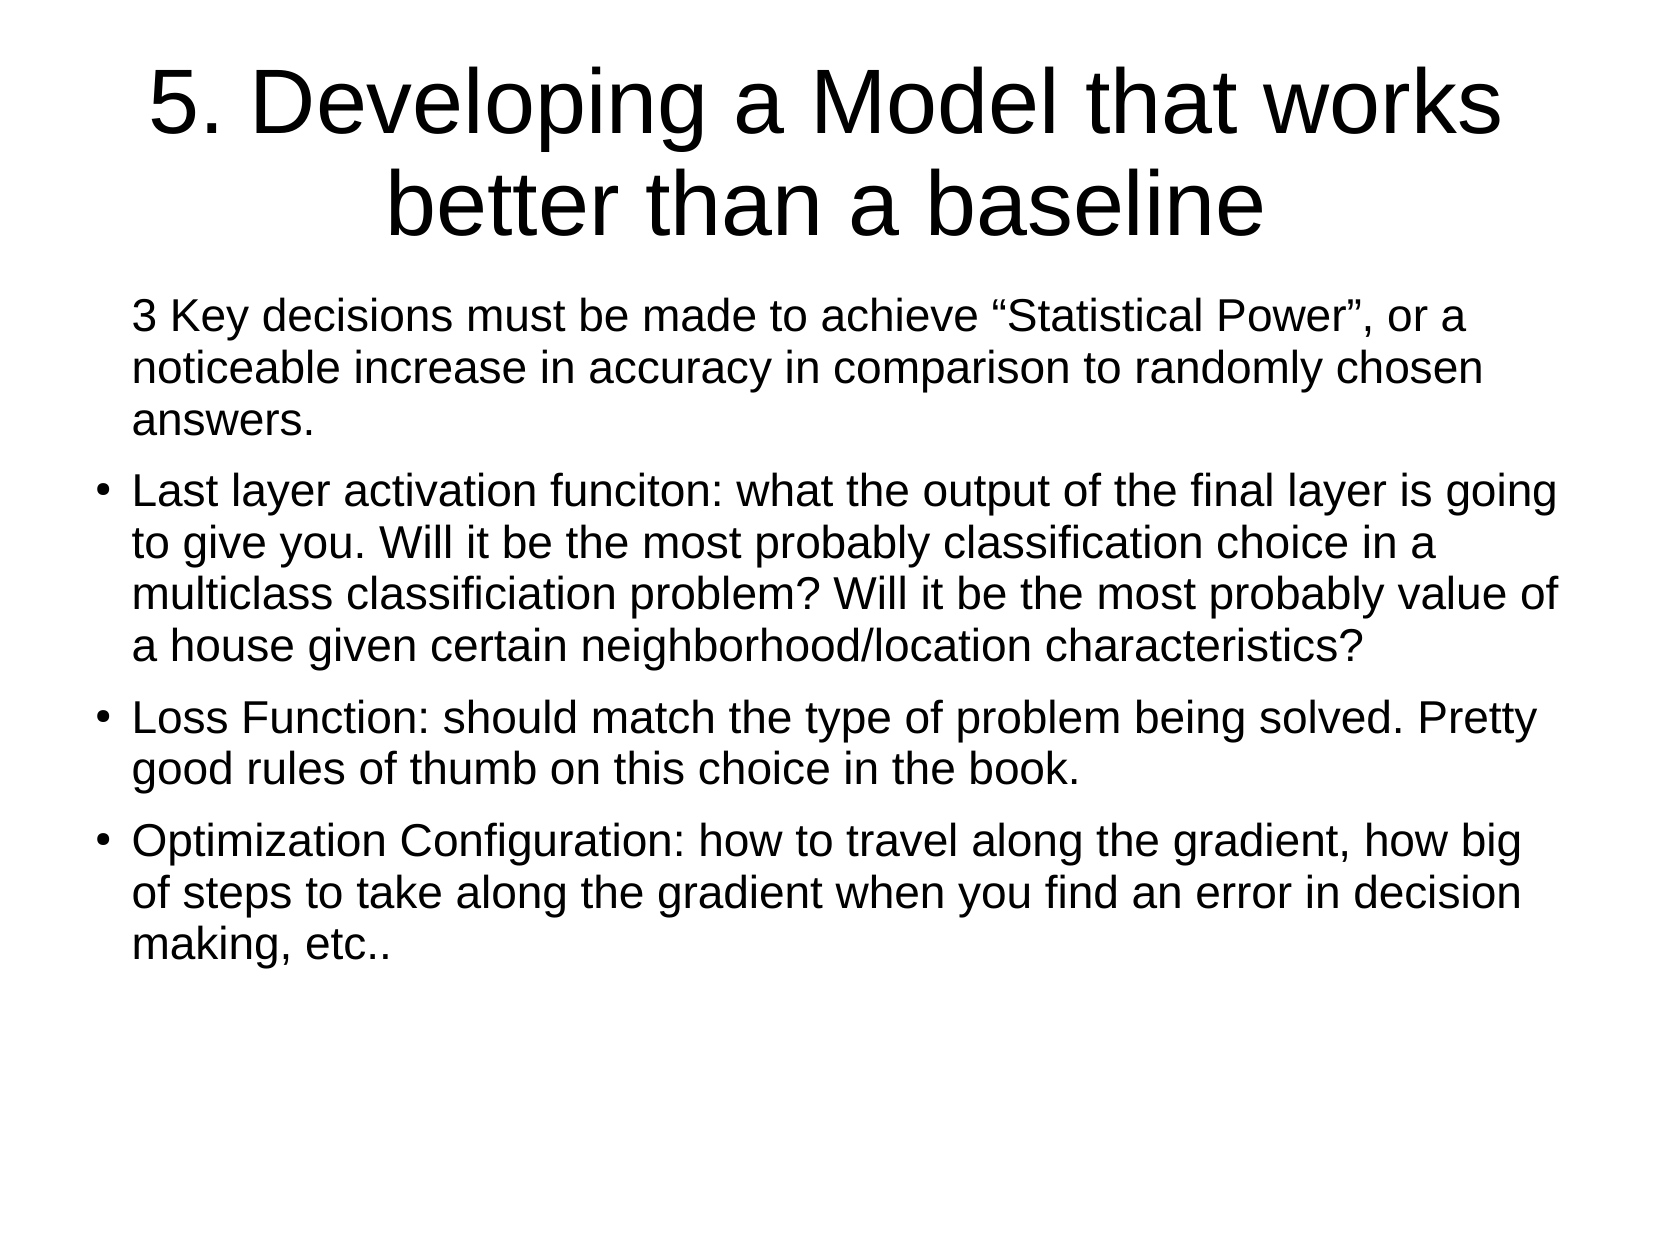

# 5. Developing a Model that works better than a baseline
3 Key decisions must be made to achieve “Statistical Power”, or a noticeable increase in accuracy in comparison to randomly chosen answers.
Last layer activation funciton: what the output of the final layer is going to give you. Will it be the most probably classification choice in a multiclass classificiation problem? Will it be the most probably value of a house given certain neighborhood/location characteristics?
Loss Function: should match the type of problem being solved. Pretty good rules of thumb on this choice in the book.
Optimization Configuration: how to travel along the gradient, how big of steps to take along the gradient when you find an error in decision making, etc..